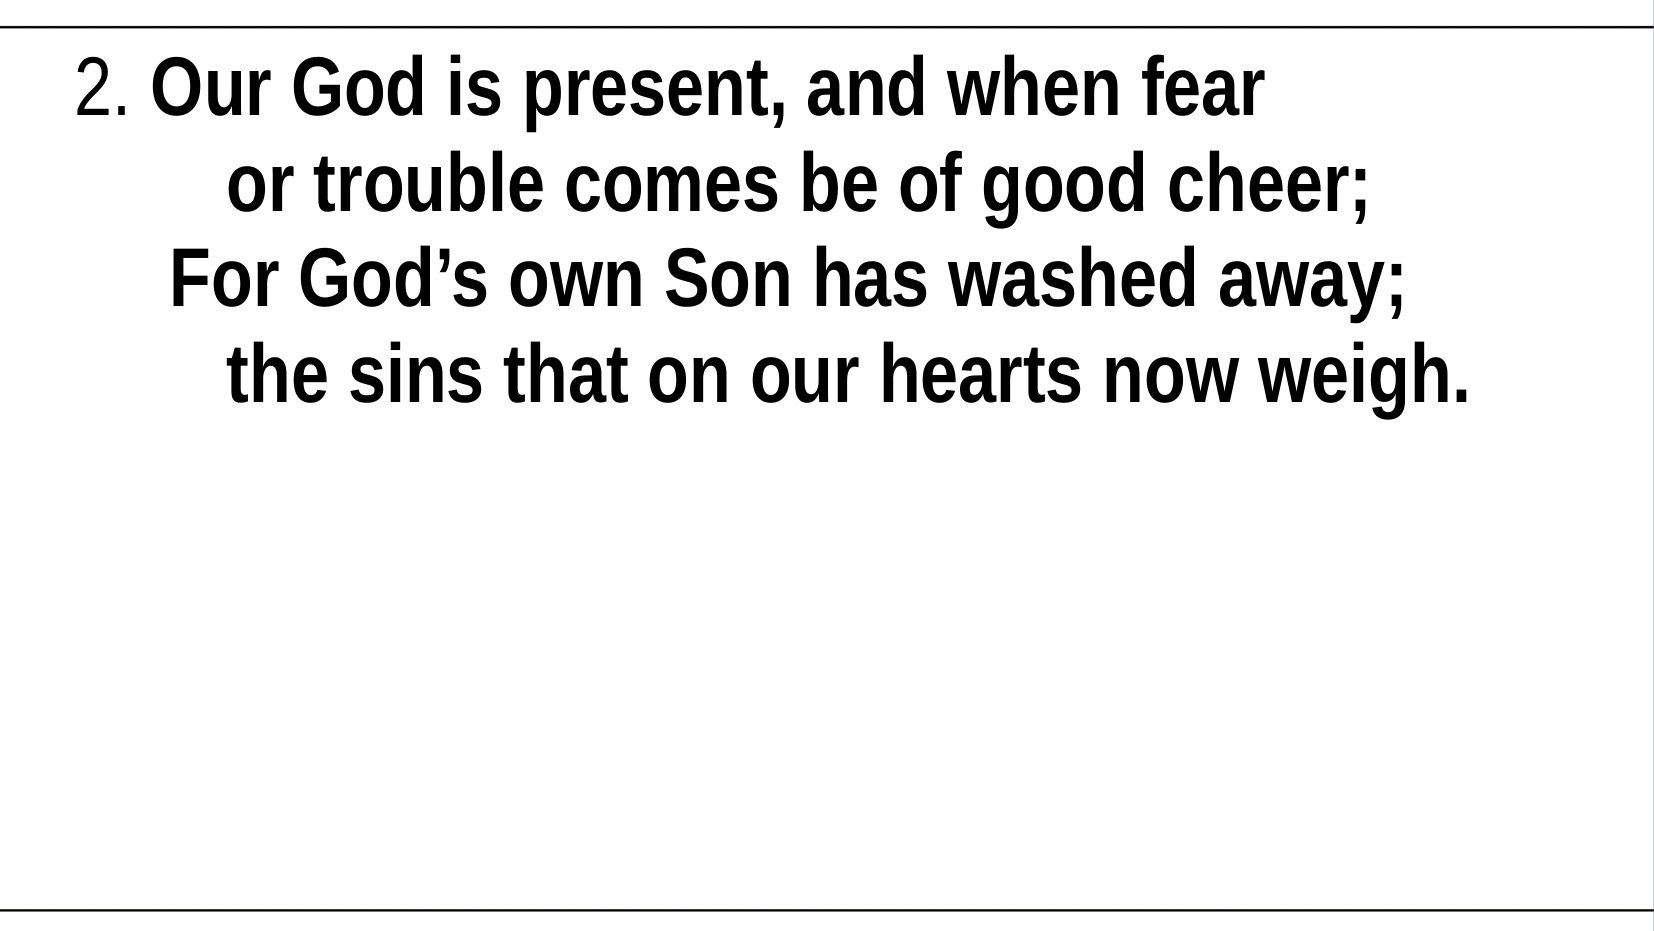

2. Our God is present, and when fear
 or trouble comes be of good cheer;
 For God’s own Son has washed away;
 the sins that on our hearts now weigh.